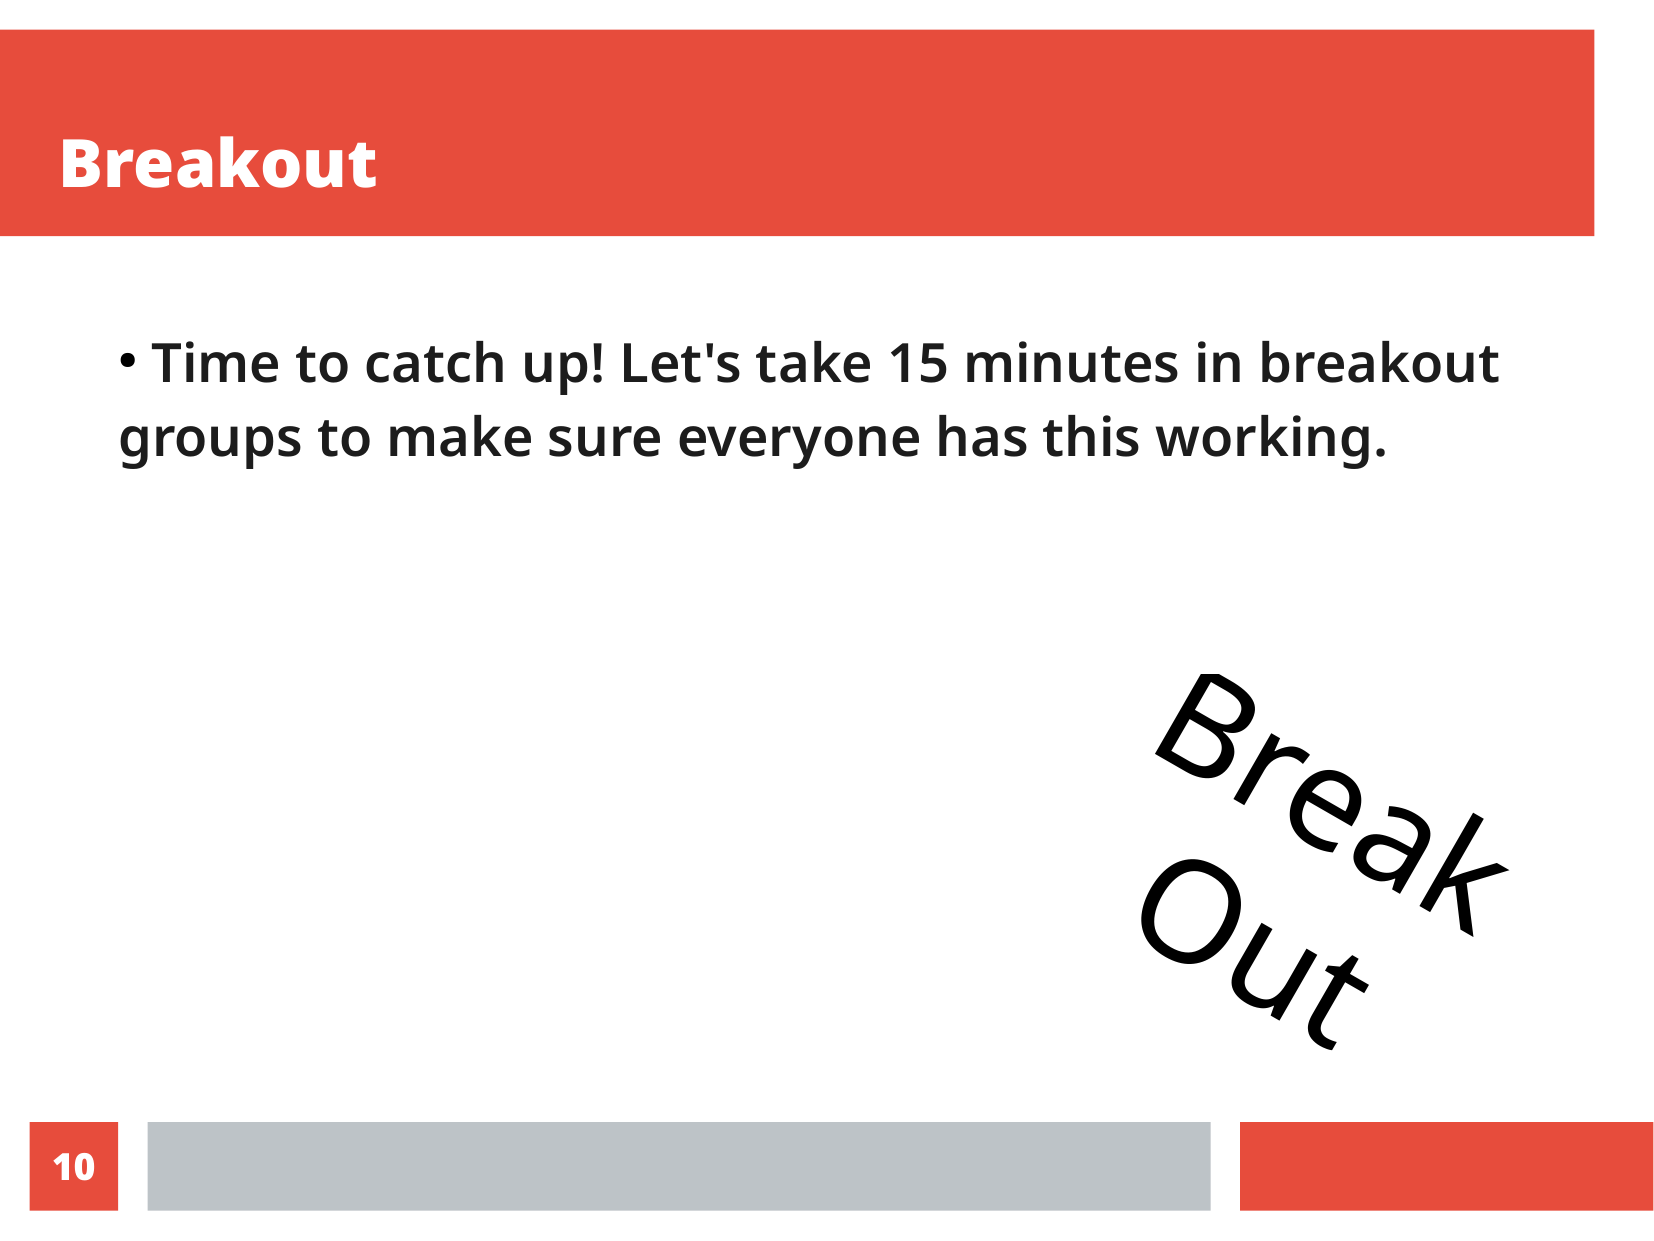

# Breakout
 Time to catch up! Let's take 15 minutes in breakout groups to make sure everyone has this working.
10